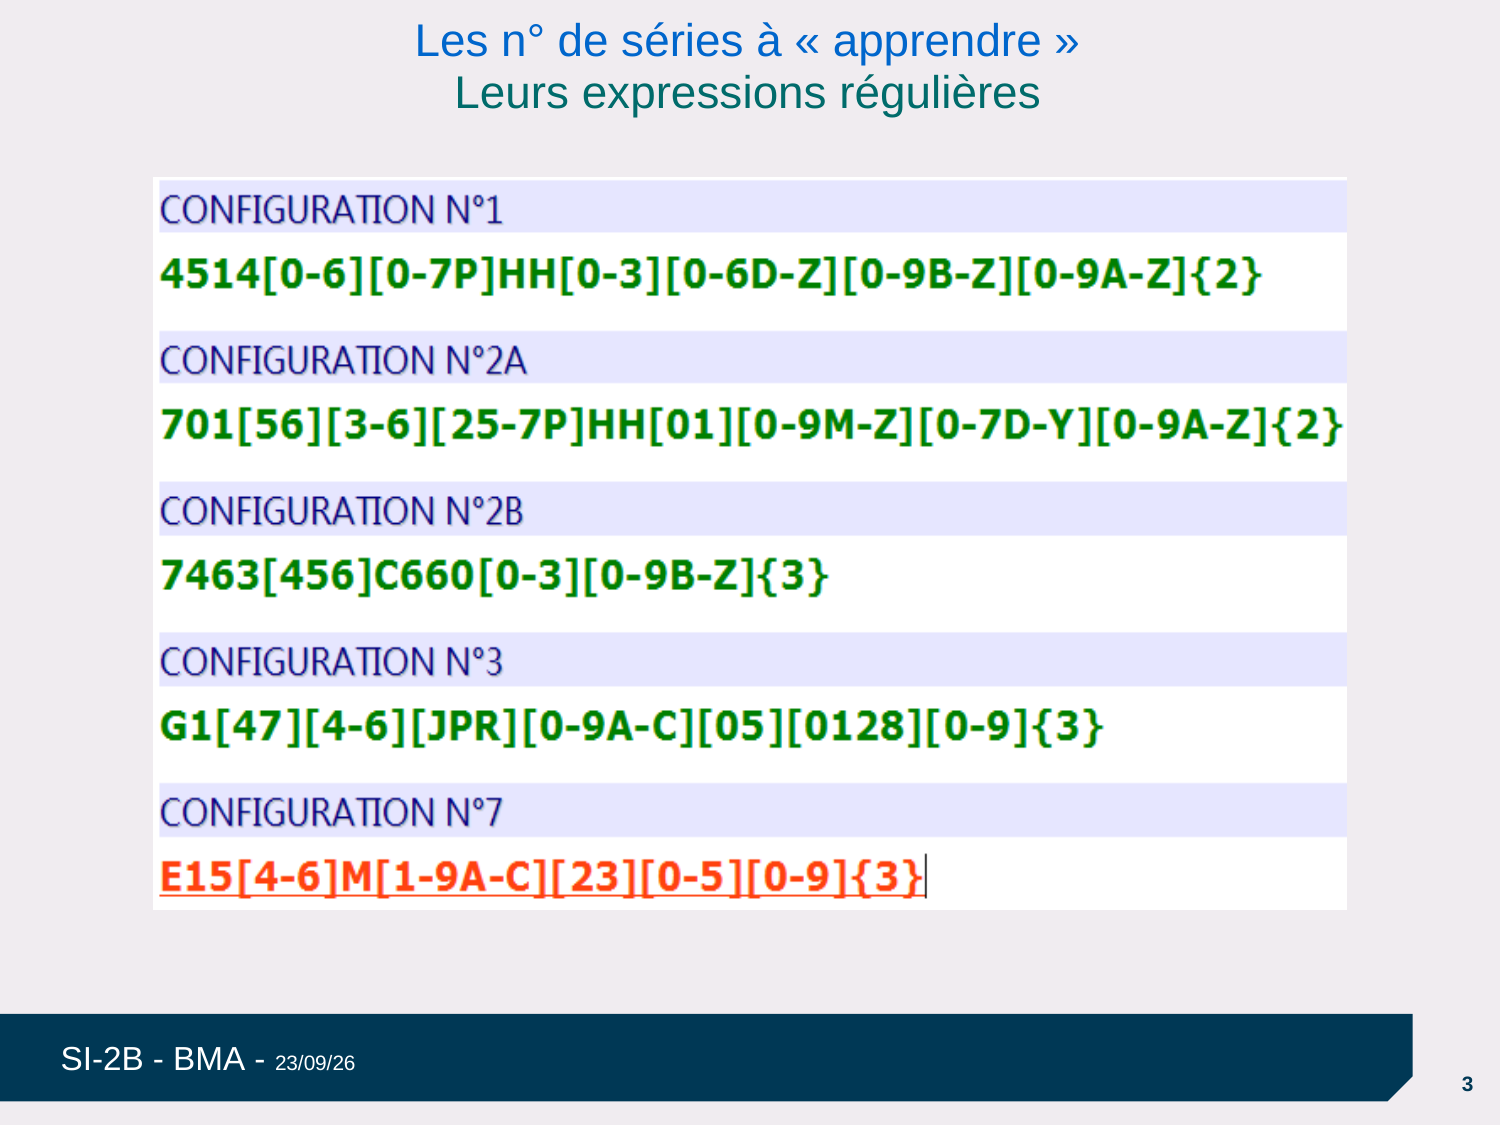

# Les n° de séries à « apprendre » Leurs expressions régulières